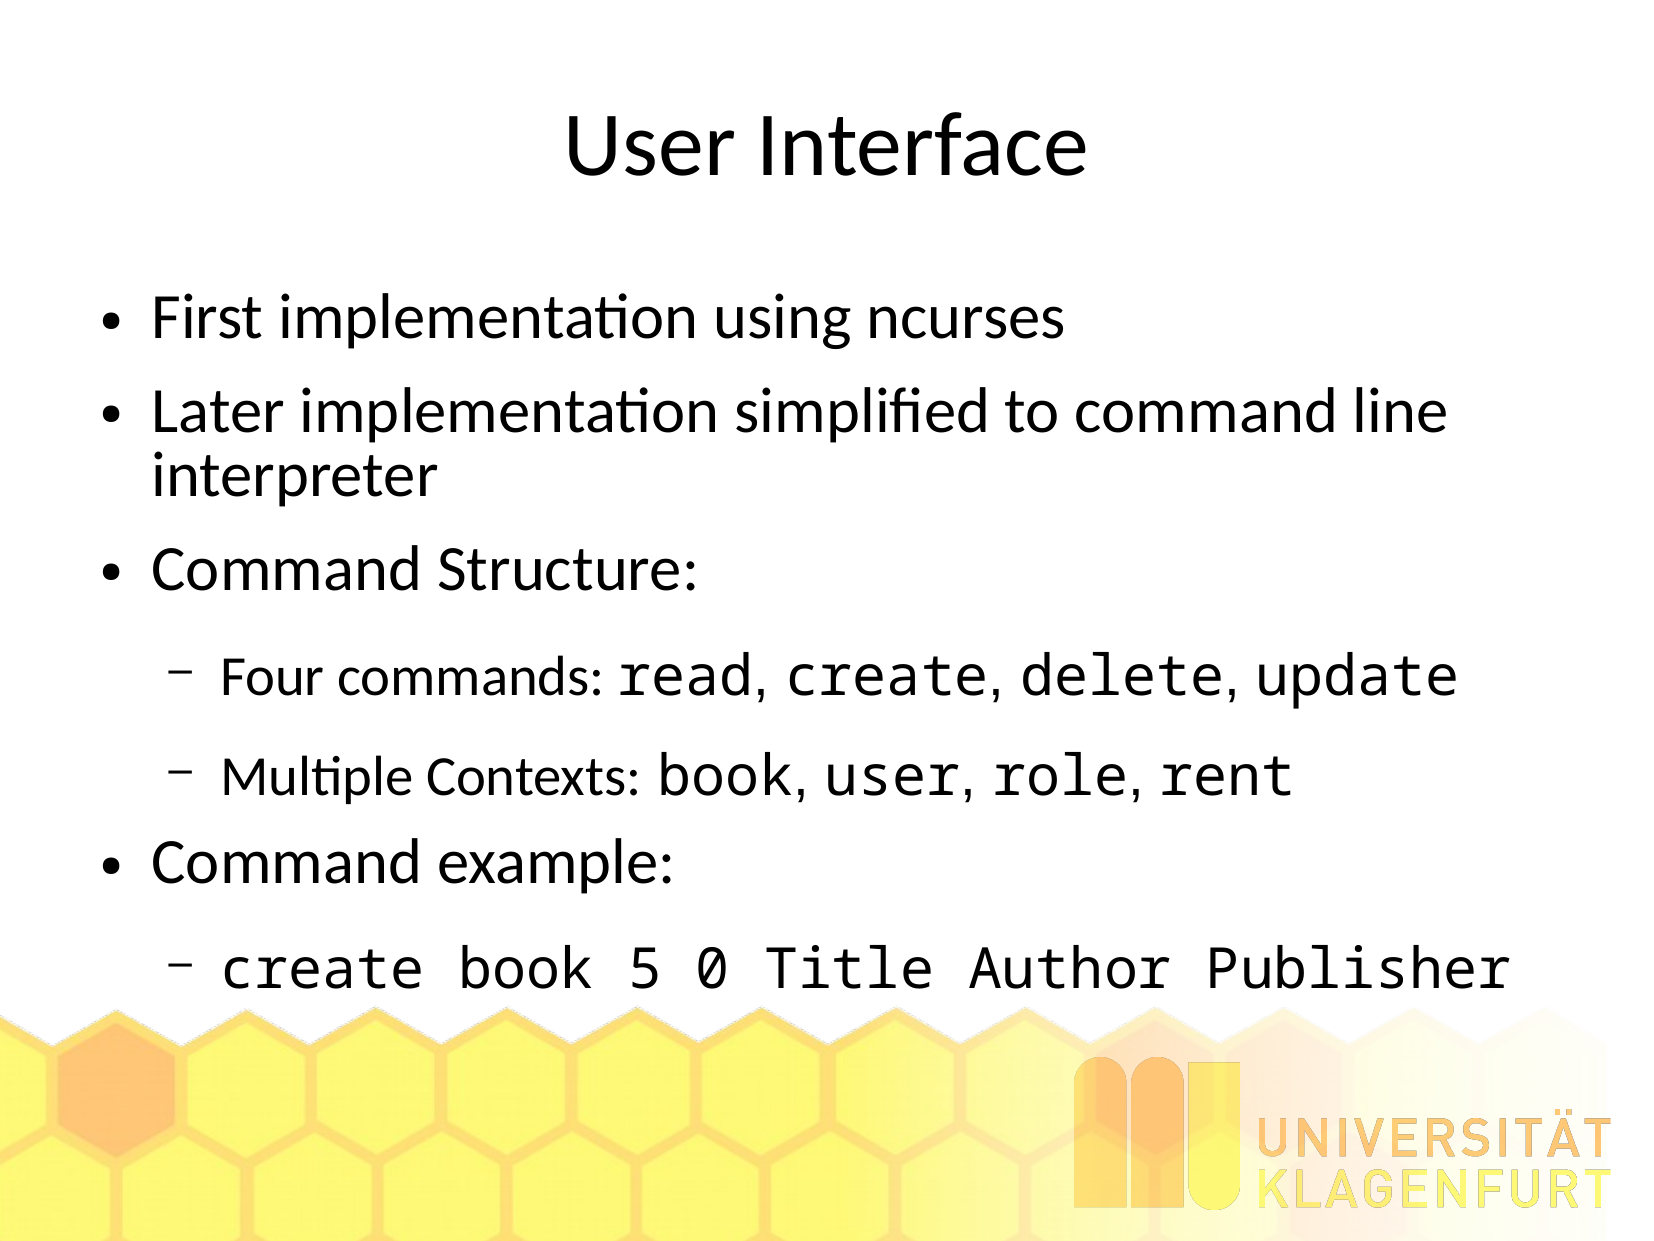

# User Interface
First implementation using ncurses
Later implementation simplified to command line interpreter
Command Structure:
Four commands: read, create, delete, update
Multiple Contexts: book, user, role, rent
Command example:
create book 5 0 Title Author Publisher